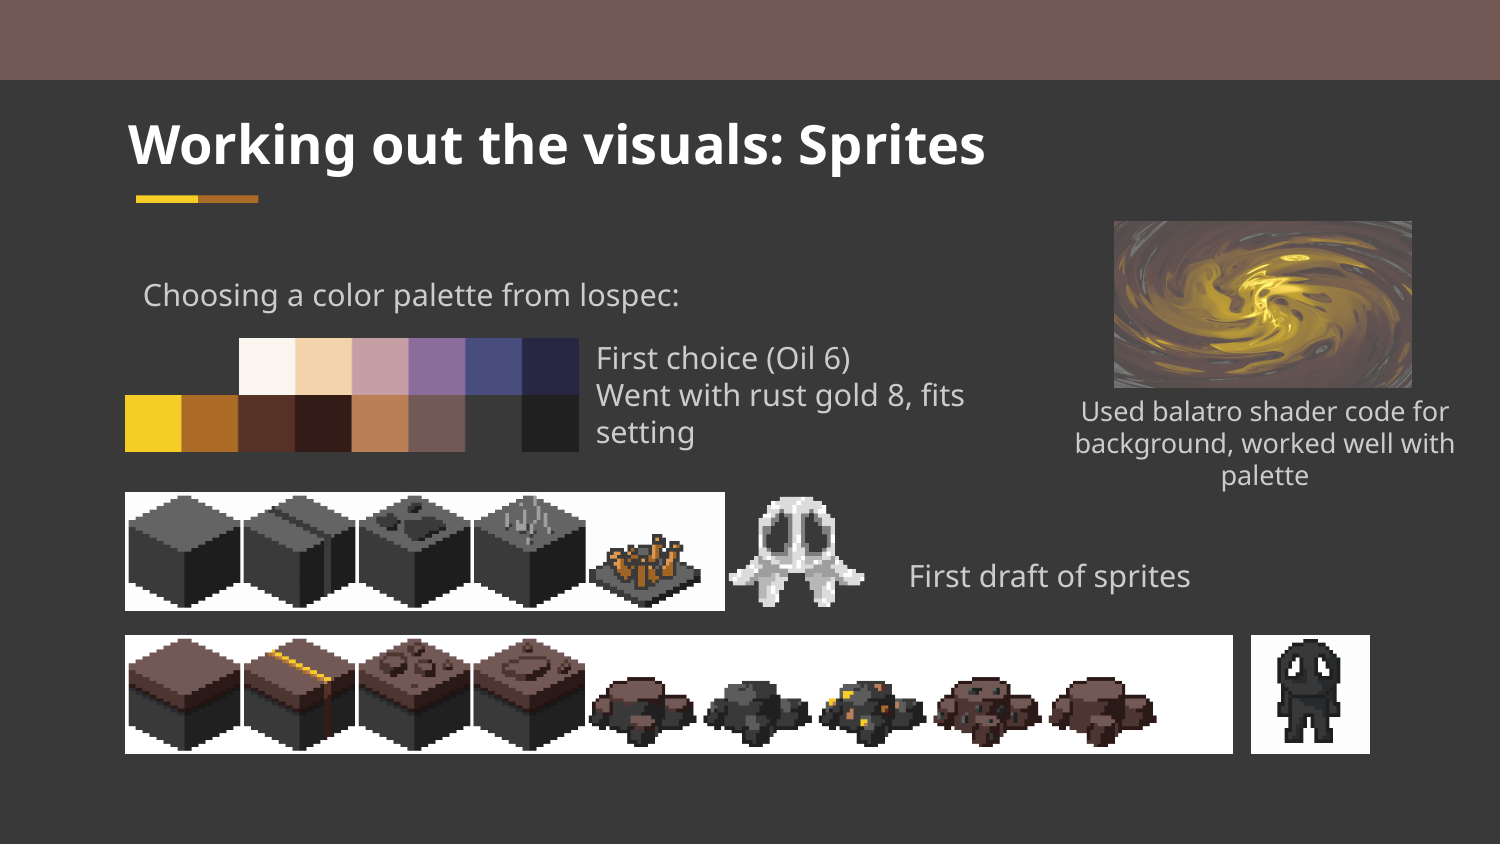

# Working out the visuals: Sprites
Choosing a color palette from lospec:
First choice (Oil 6)
Went with rust gold 8, fits setting
Used balatro shader code for background, worked well with palette
First draft of sprites